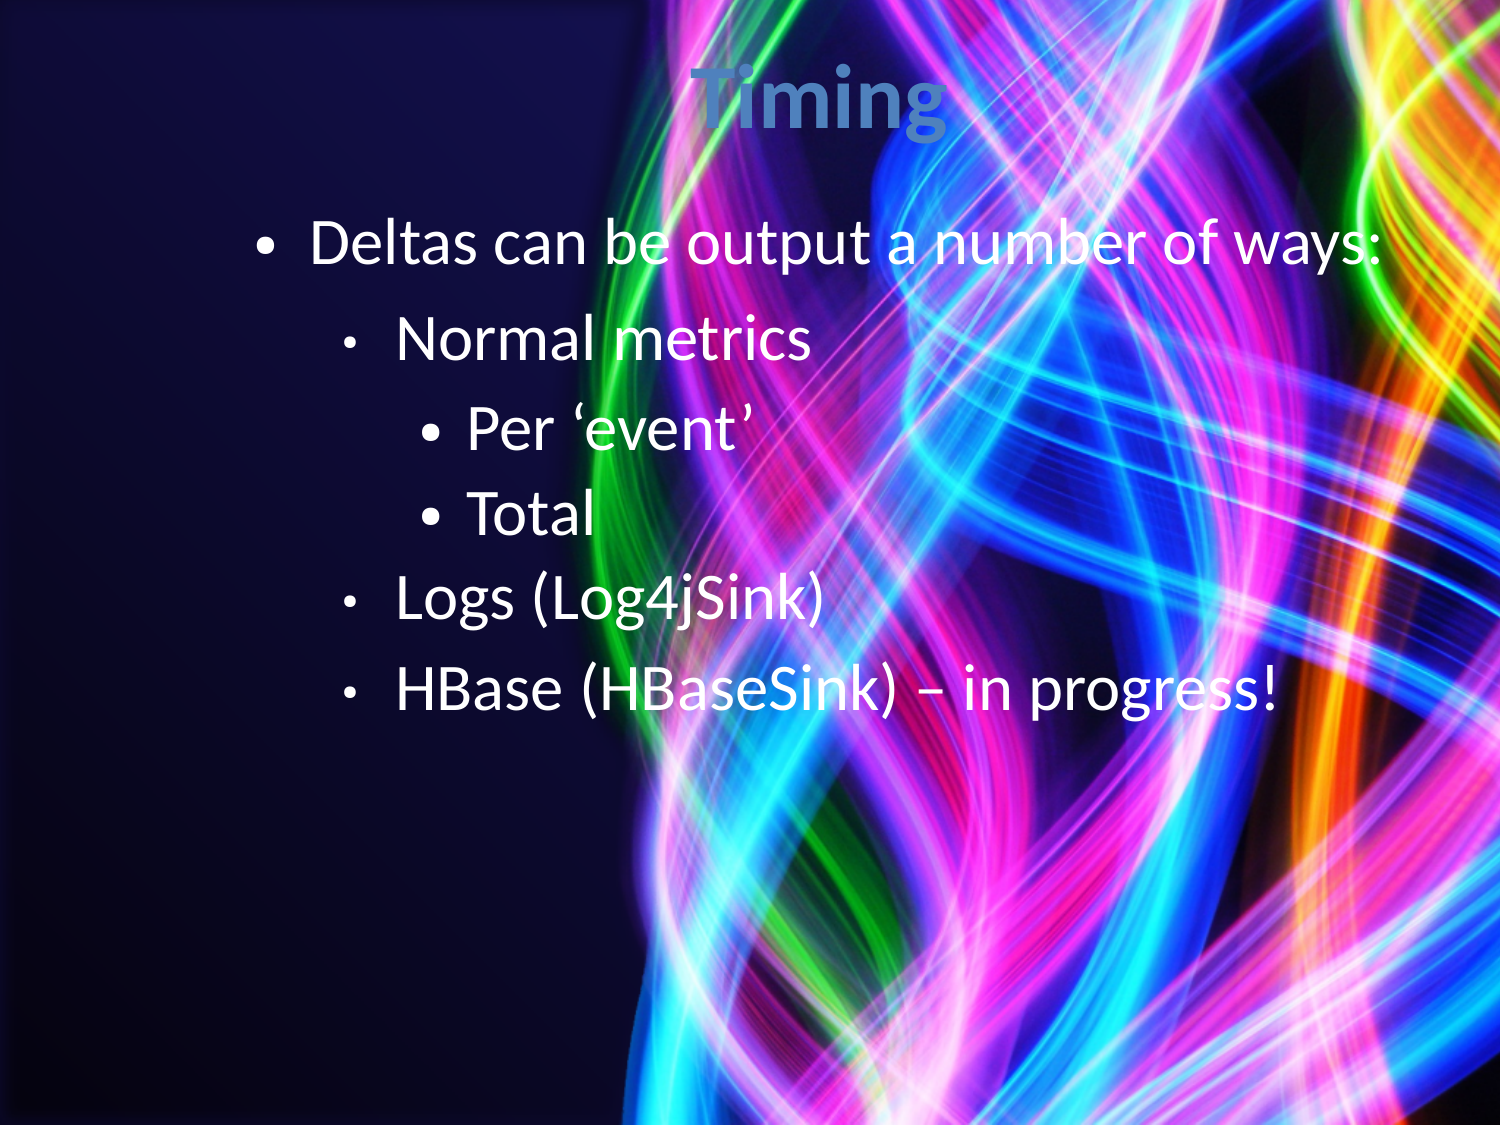

# Timing
Deltas can be output a number of ways:
Normal metrics
Per ‘event’
Total
Logs (Log4jSink)
HBase (HBaseSink) – in progress!